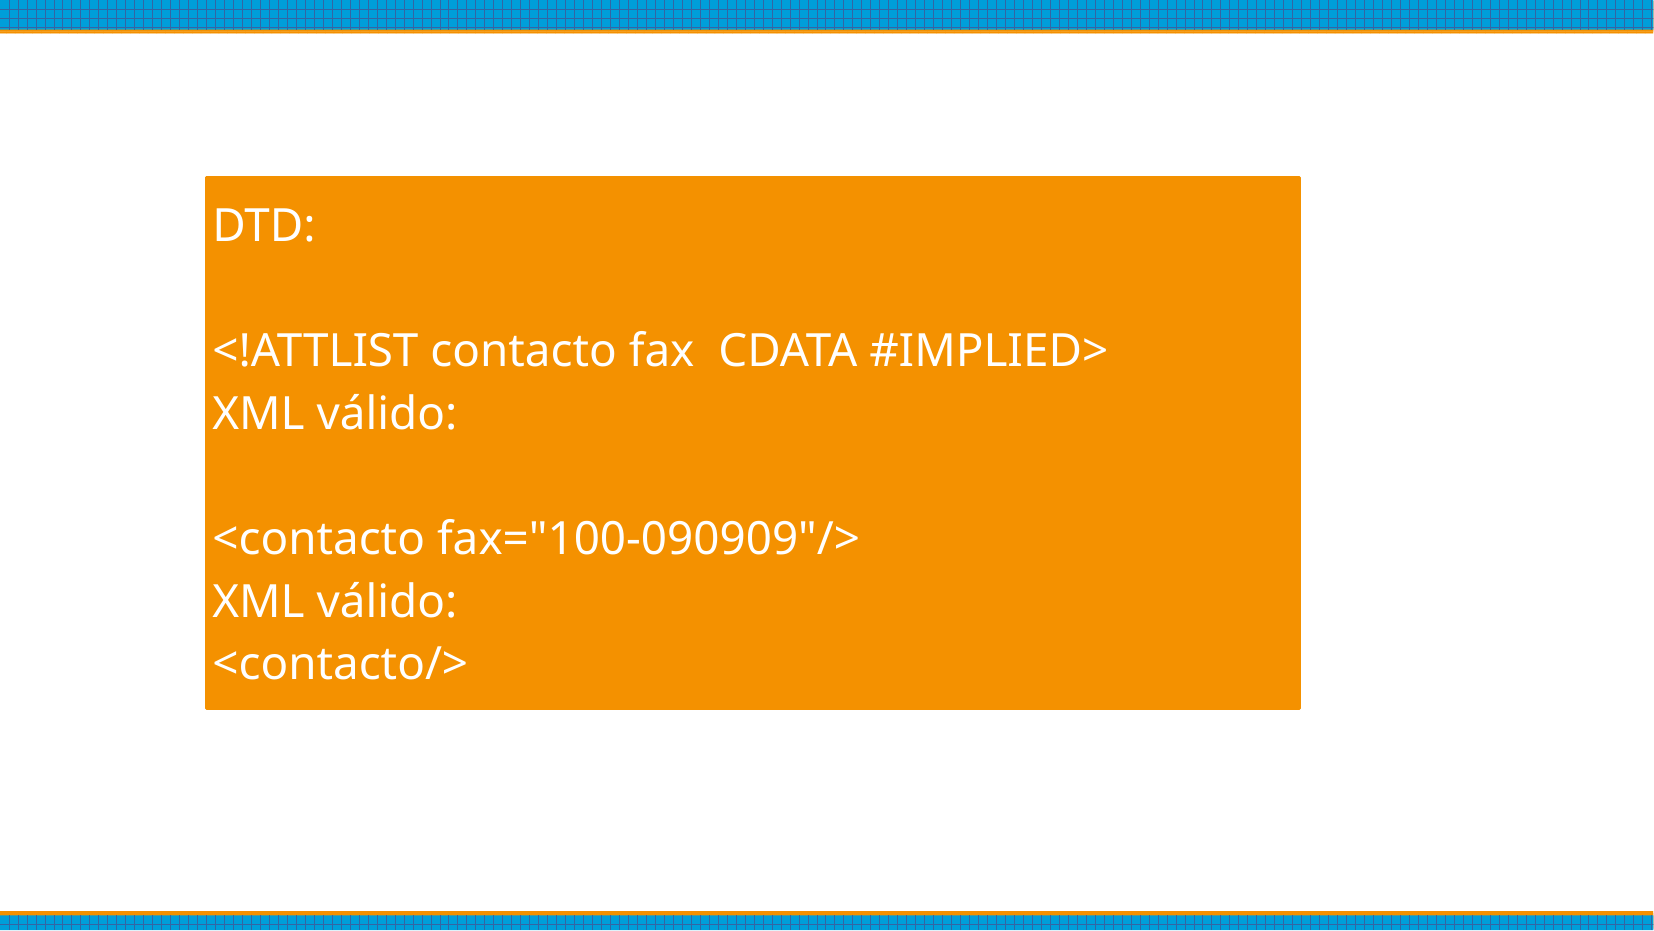

DTD:
<!ATTLIST contacto fax CDATA #IMPLIED>
XML válido:
<contacto fax="100-090909"/>
XML válido:
<contacto/>